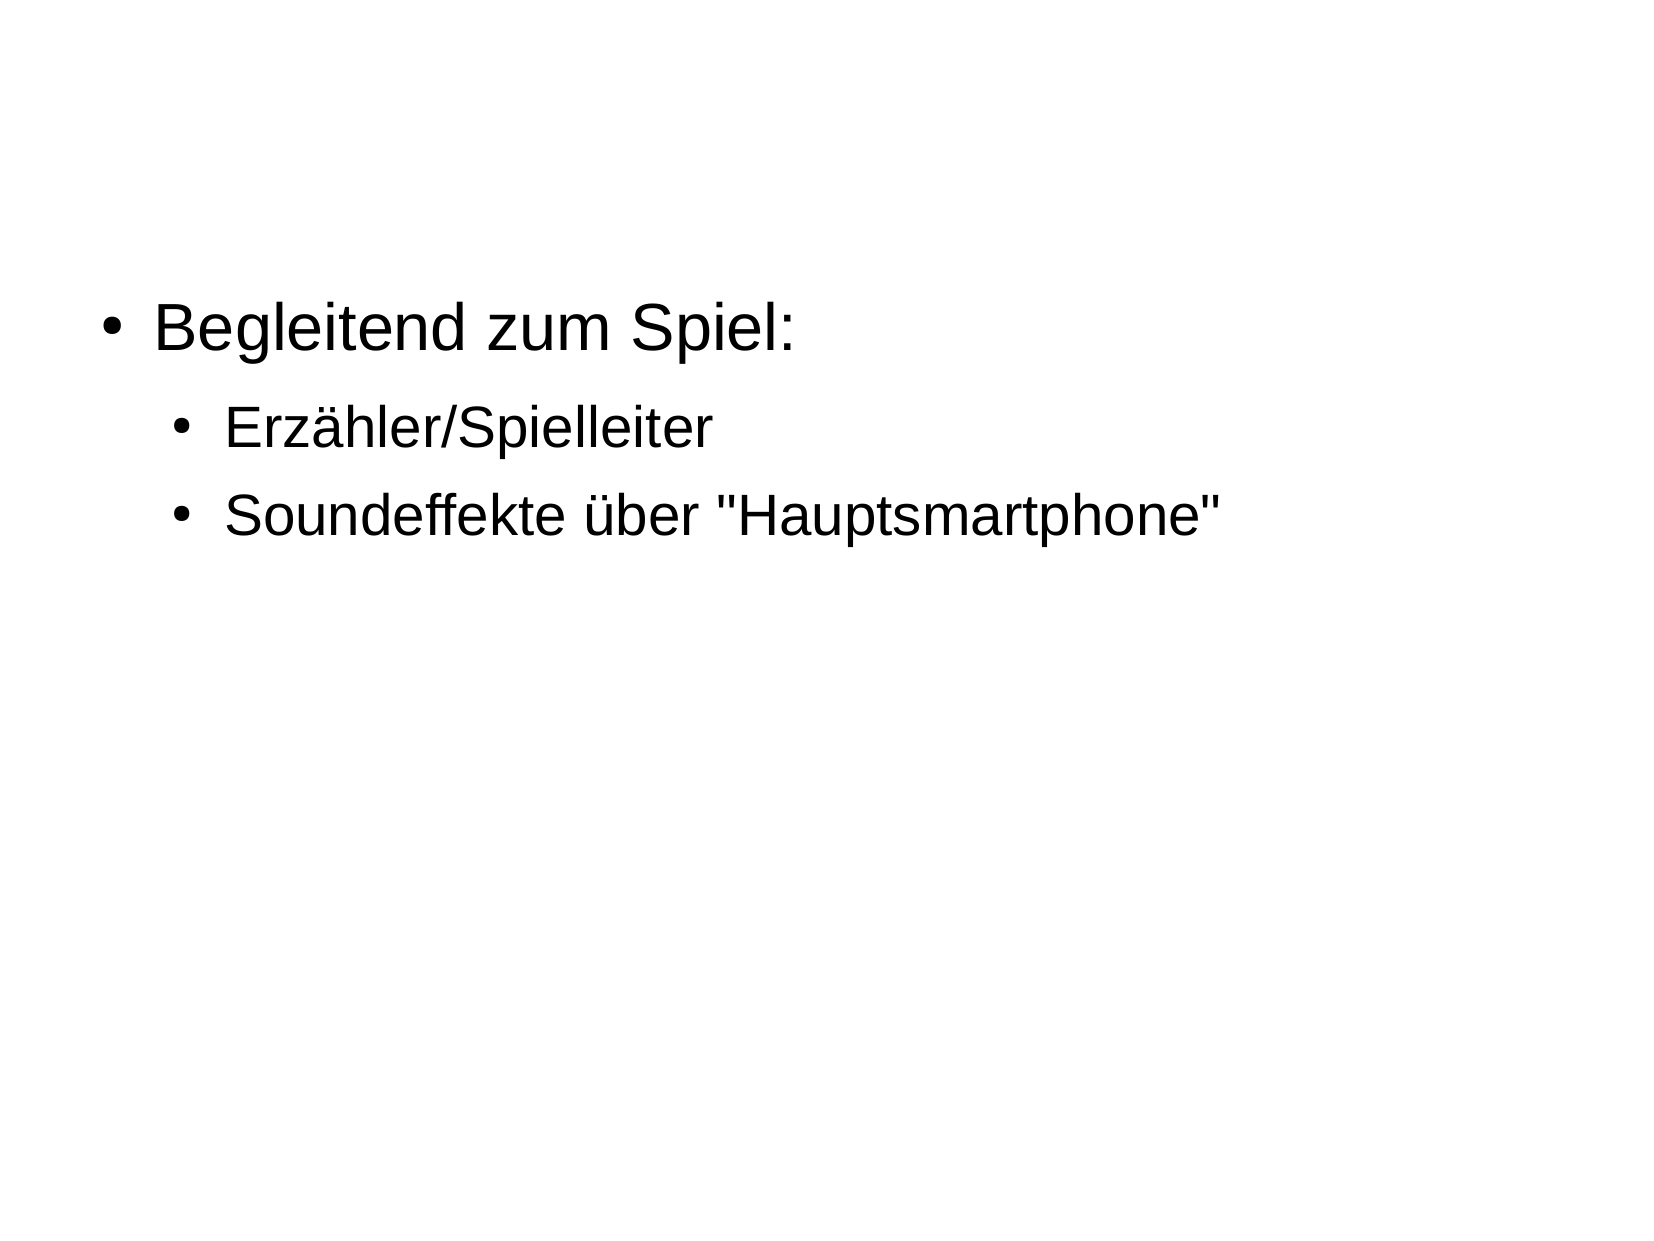

#
Begleitend zum Spiel:
Erzähler/Spielleiter
Soundeffekte über "Hauptsmartphone"